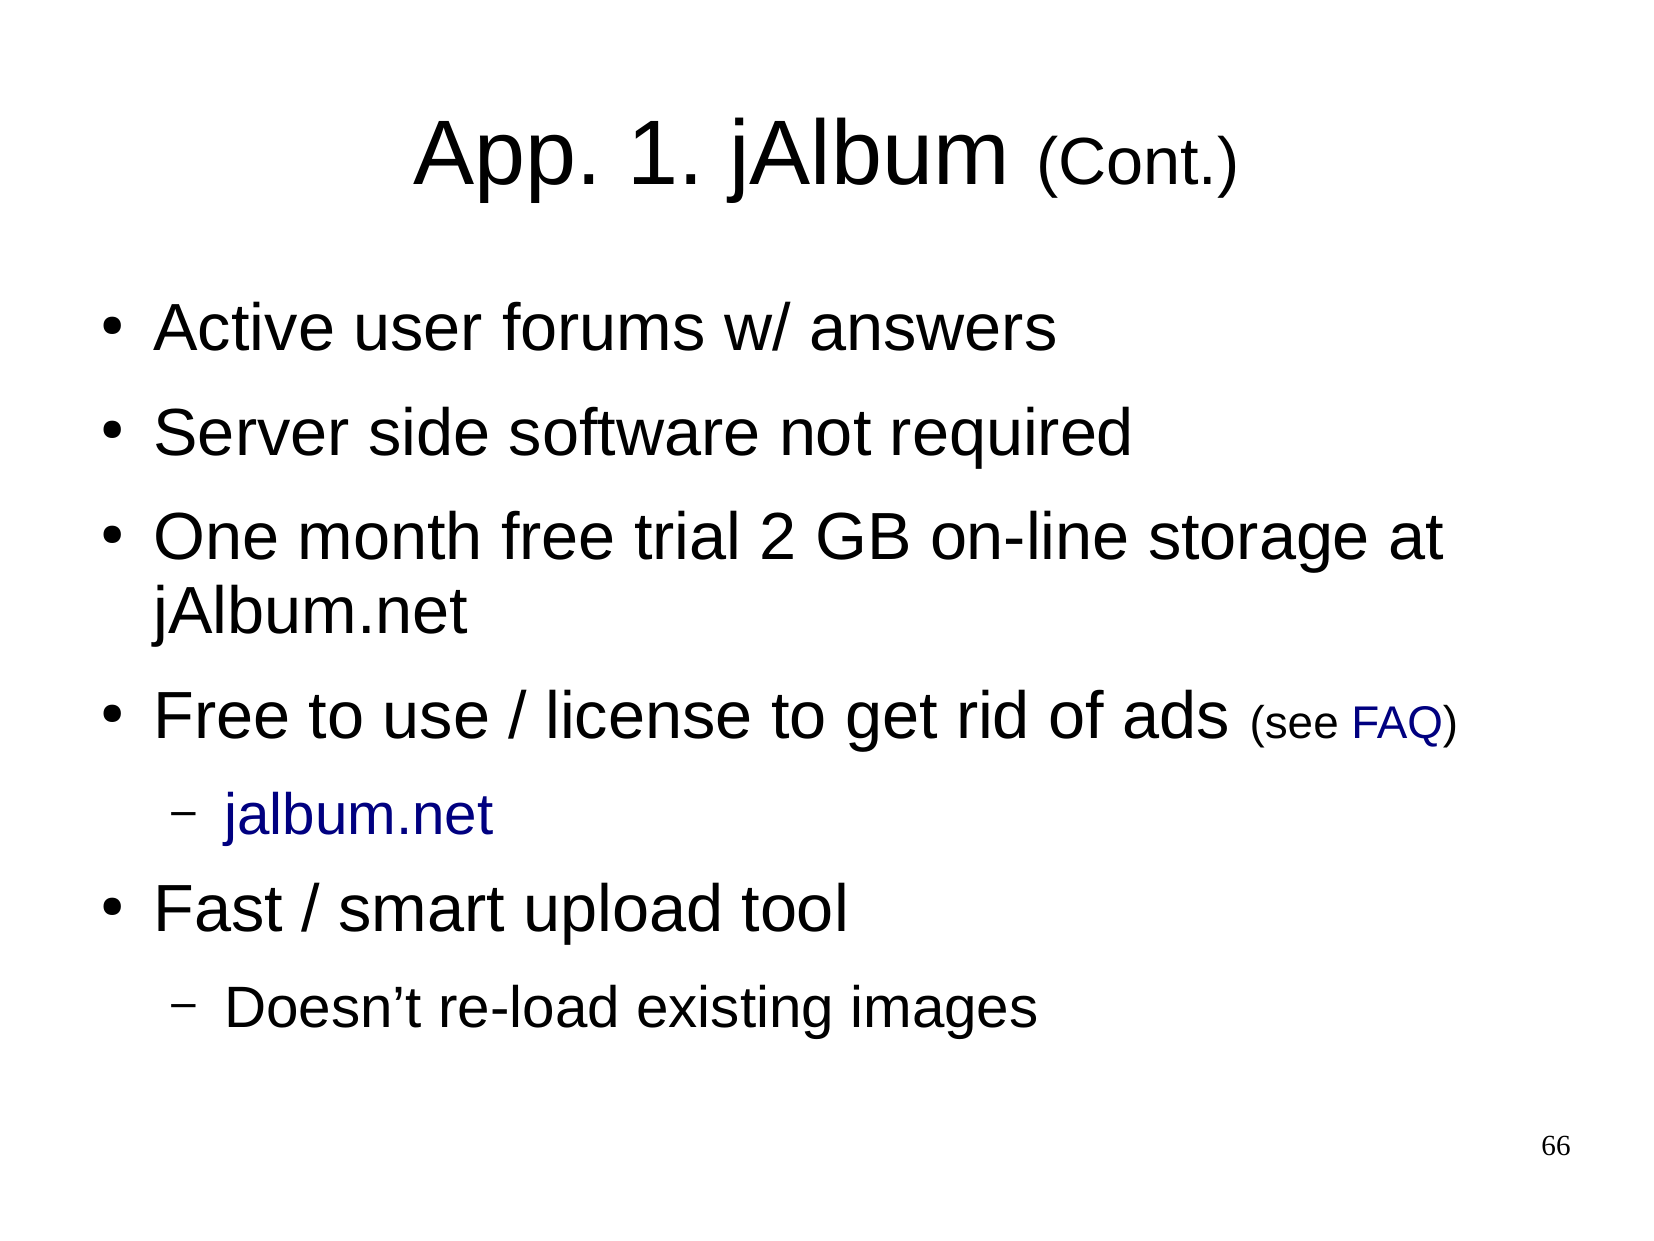

# App. 1. jAlbum (Cont.)
Active user forums w/ answers
Server side software not required
One month free trial 2 GB on-line storage at jAlbum.net
Free to use / license to get rid of ads (see FAQ)
jalbum.net
Fast / smart upload tool
Doesn’t re-load existing images
66